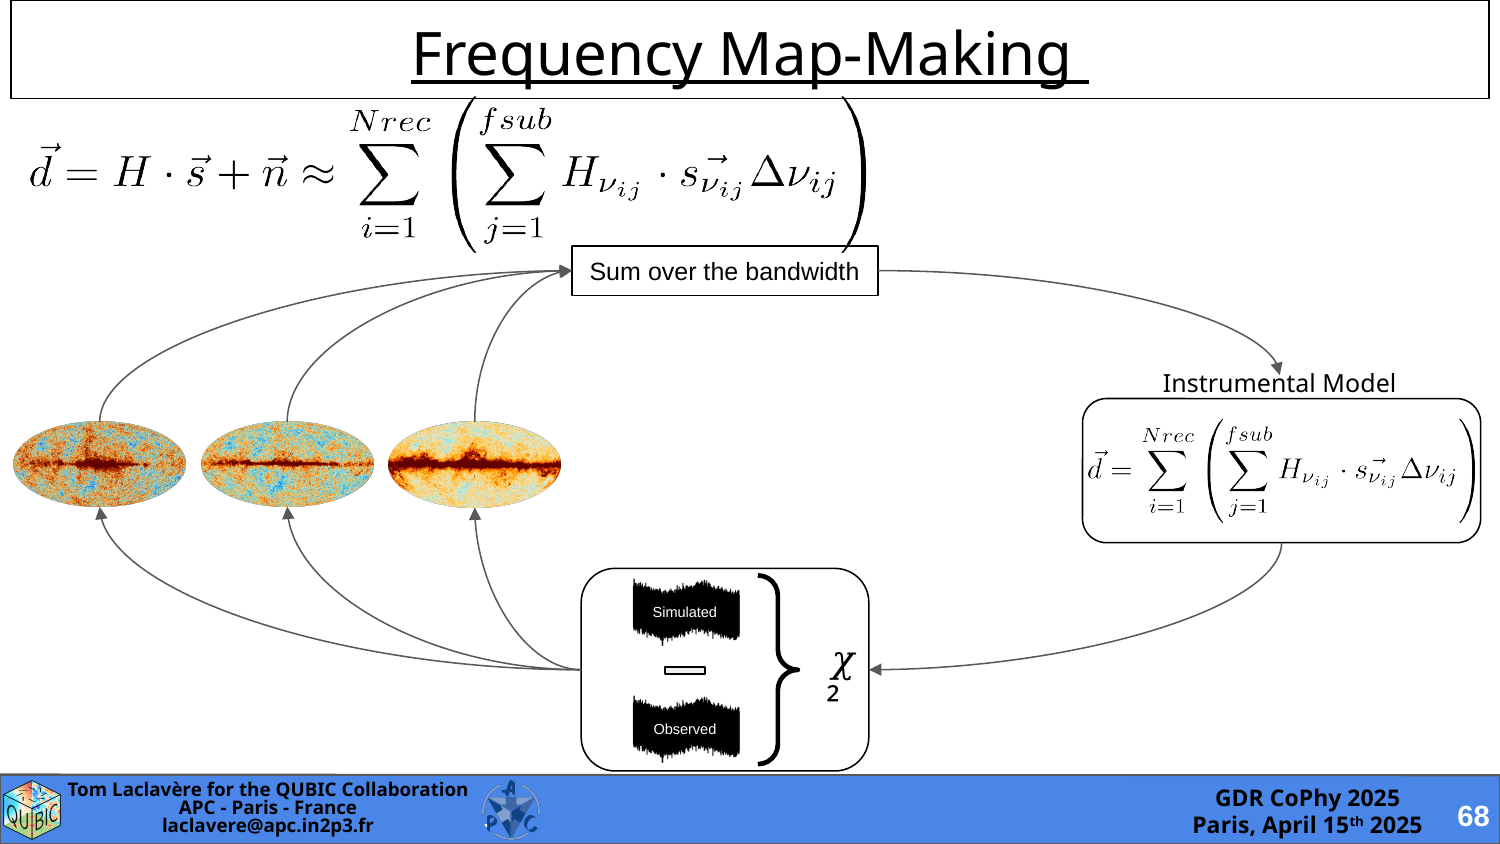

# Frequency Map-Making
Sum over the bandwidth
Instrumental Model
Simulated
𝜒²
Observed